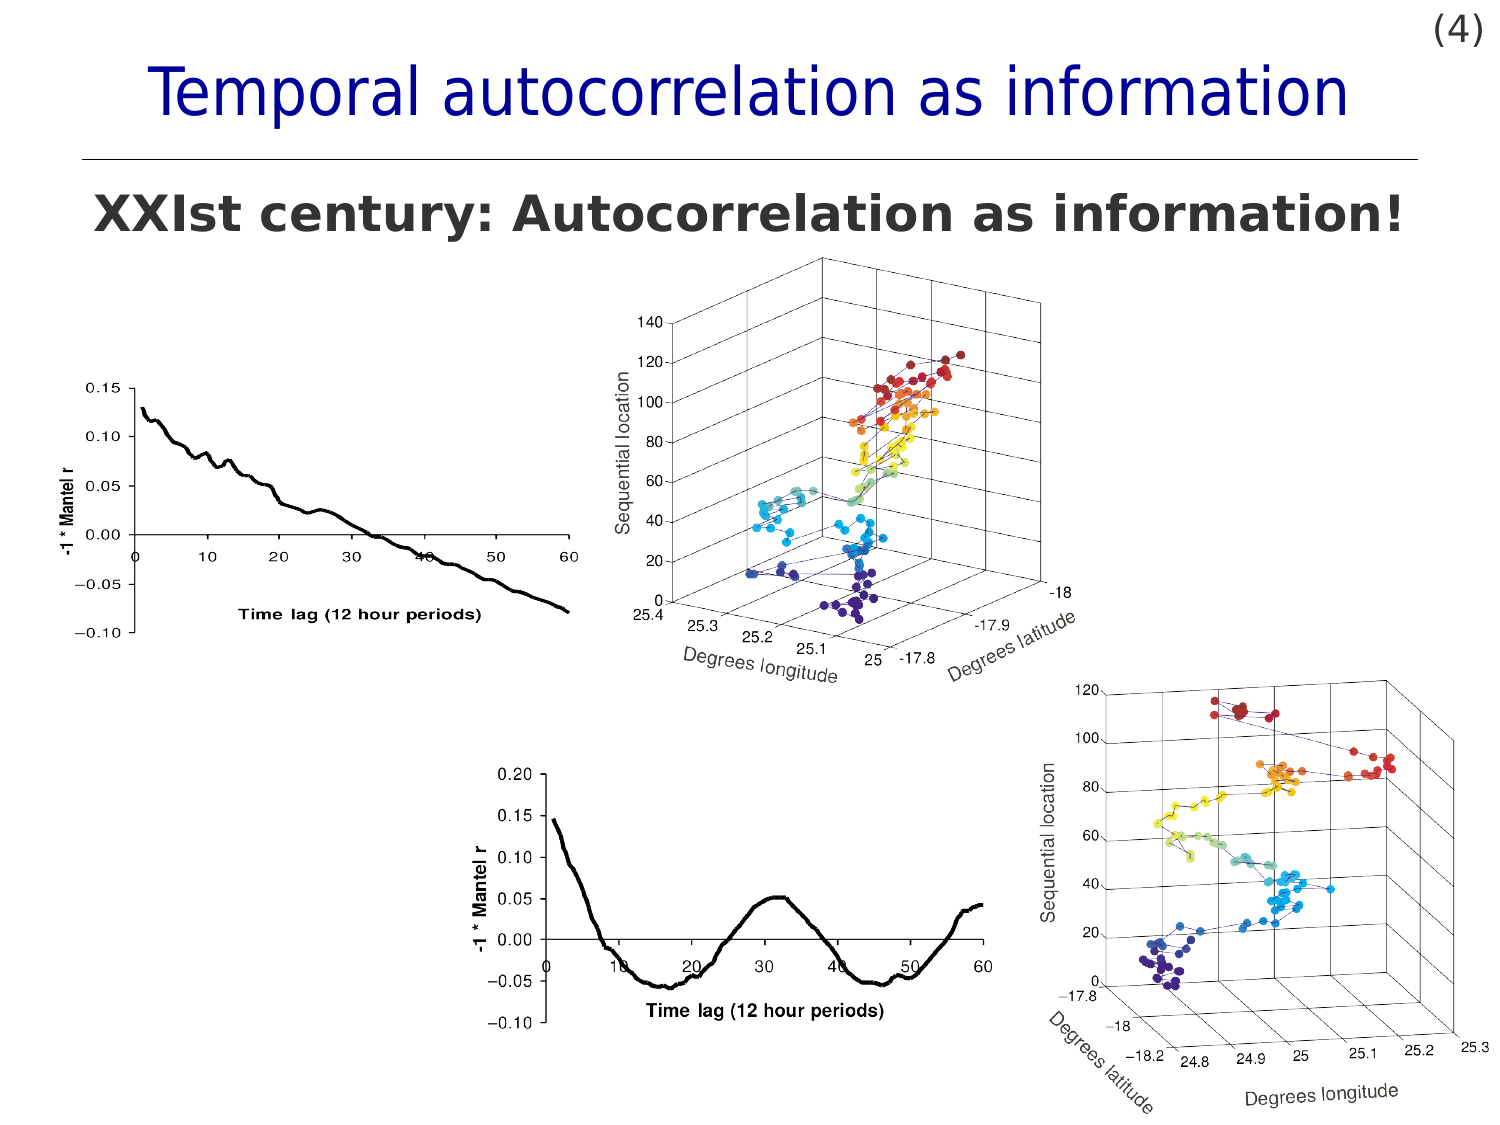

(4)
# Temporal autocorrelation as information
XXIst century: Autocorrelation as information!